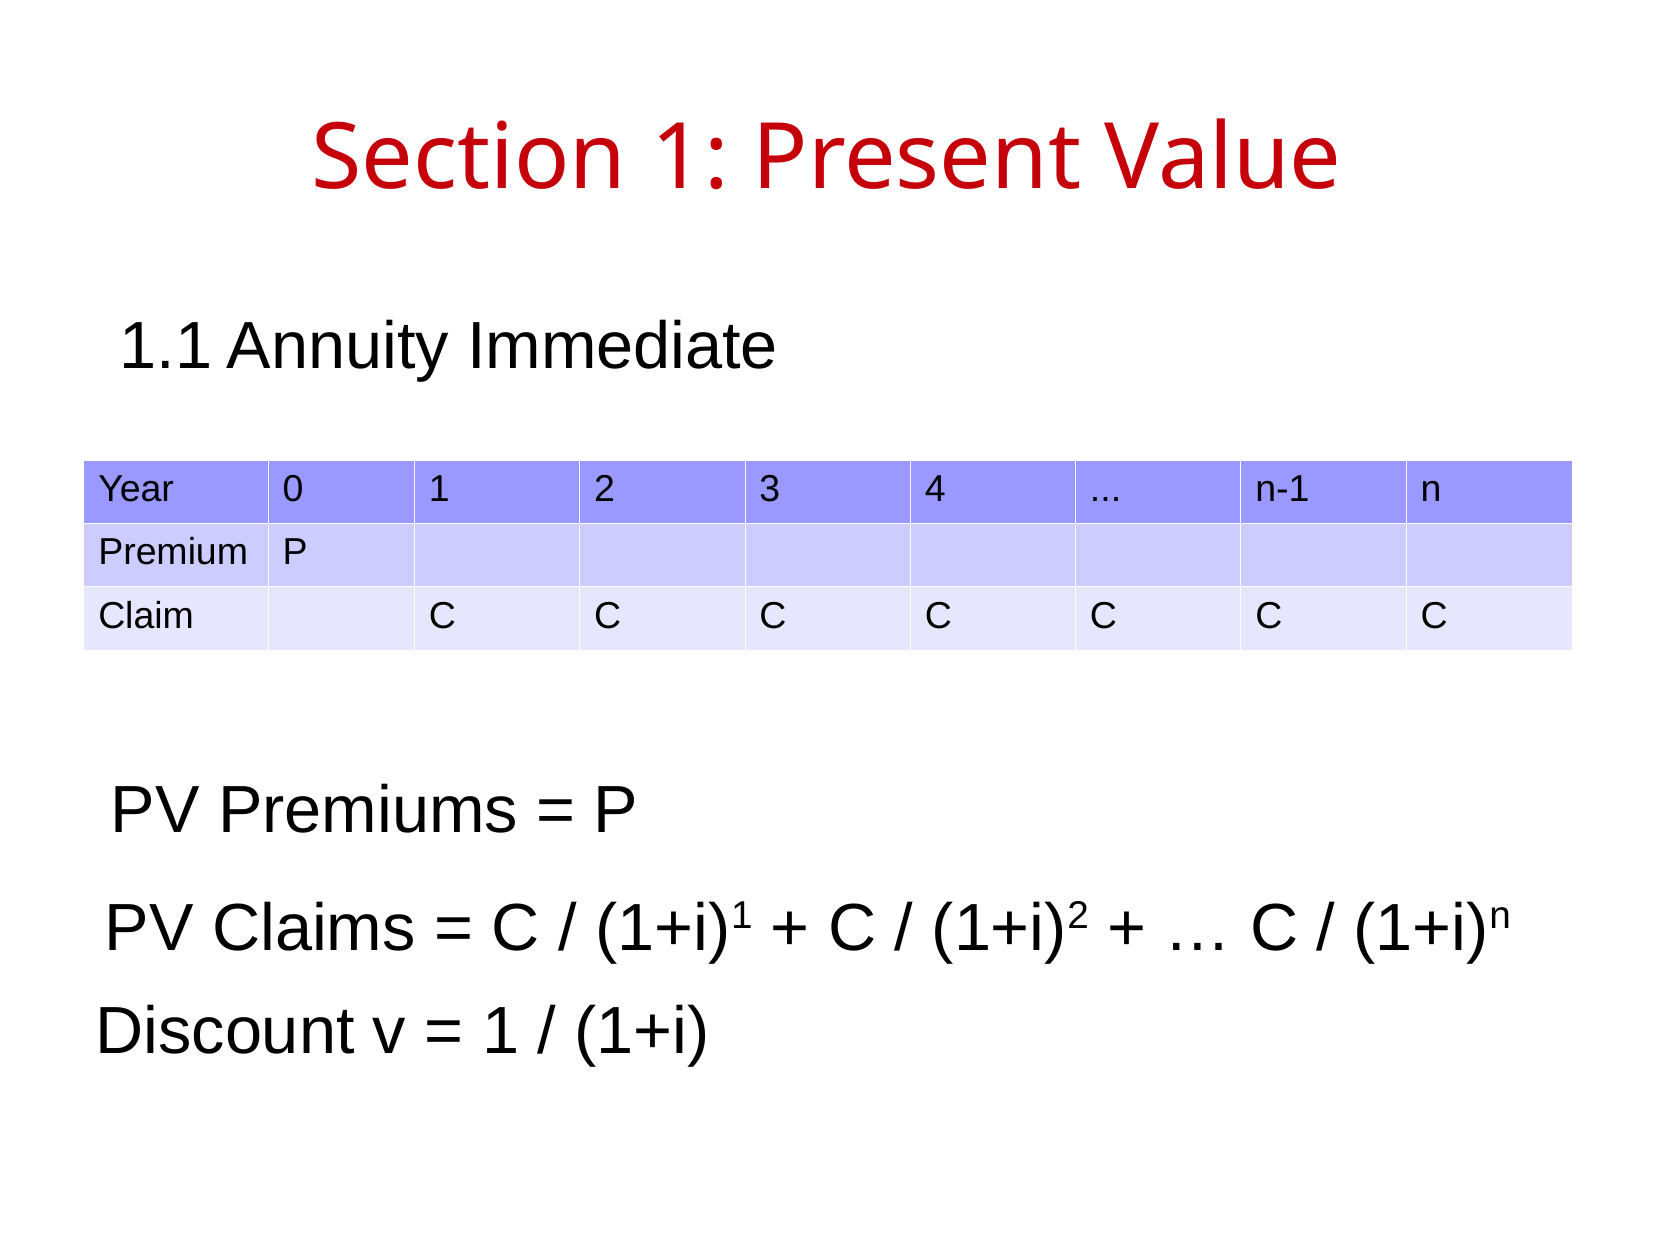

# Section 1: Present Value
1.1 Annuity Immediate
| Year | 0 | 1 | 2 | 3 | 4 | ... | n-1 | n |
| --- | --- | --- | --- | --- | --- | --- | --- | --- |
| Premium | P | | | | | | | |
| Claim | | C | C | C | C | C | C | C |
PV Premiums = P
PV Claims = C / (1+i)1 + C / (1+i)2 + … C / (1+i)n
Discount v = 1 / (1+i)